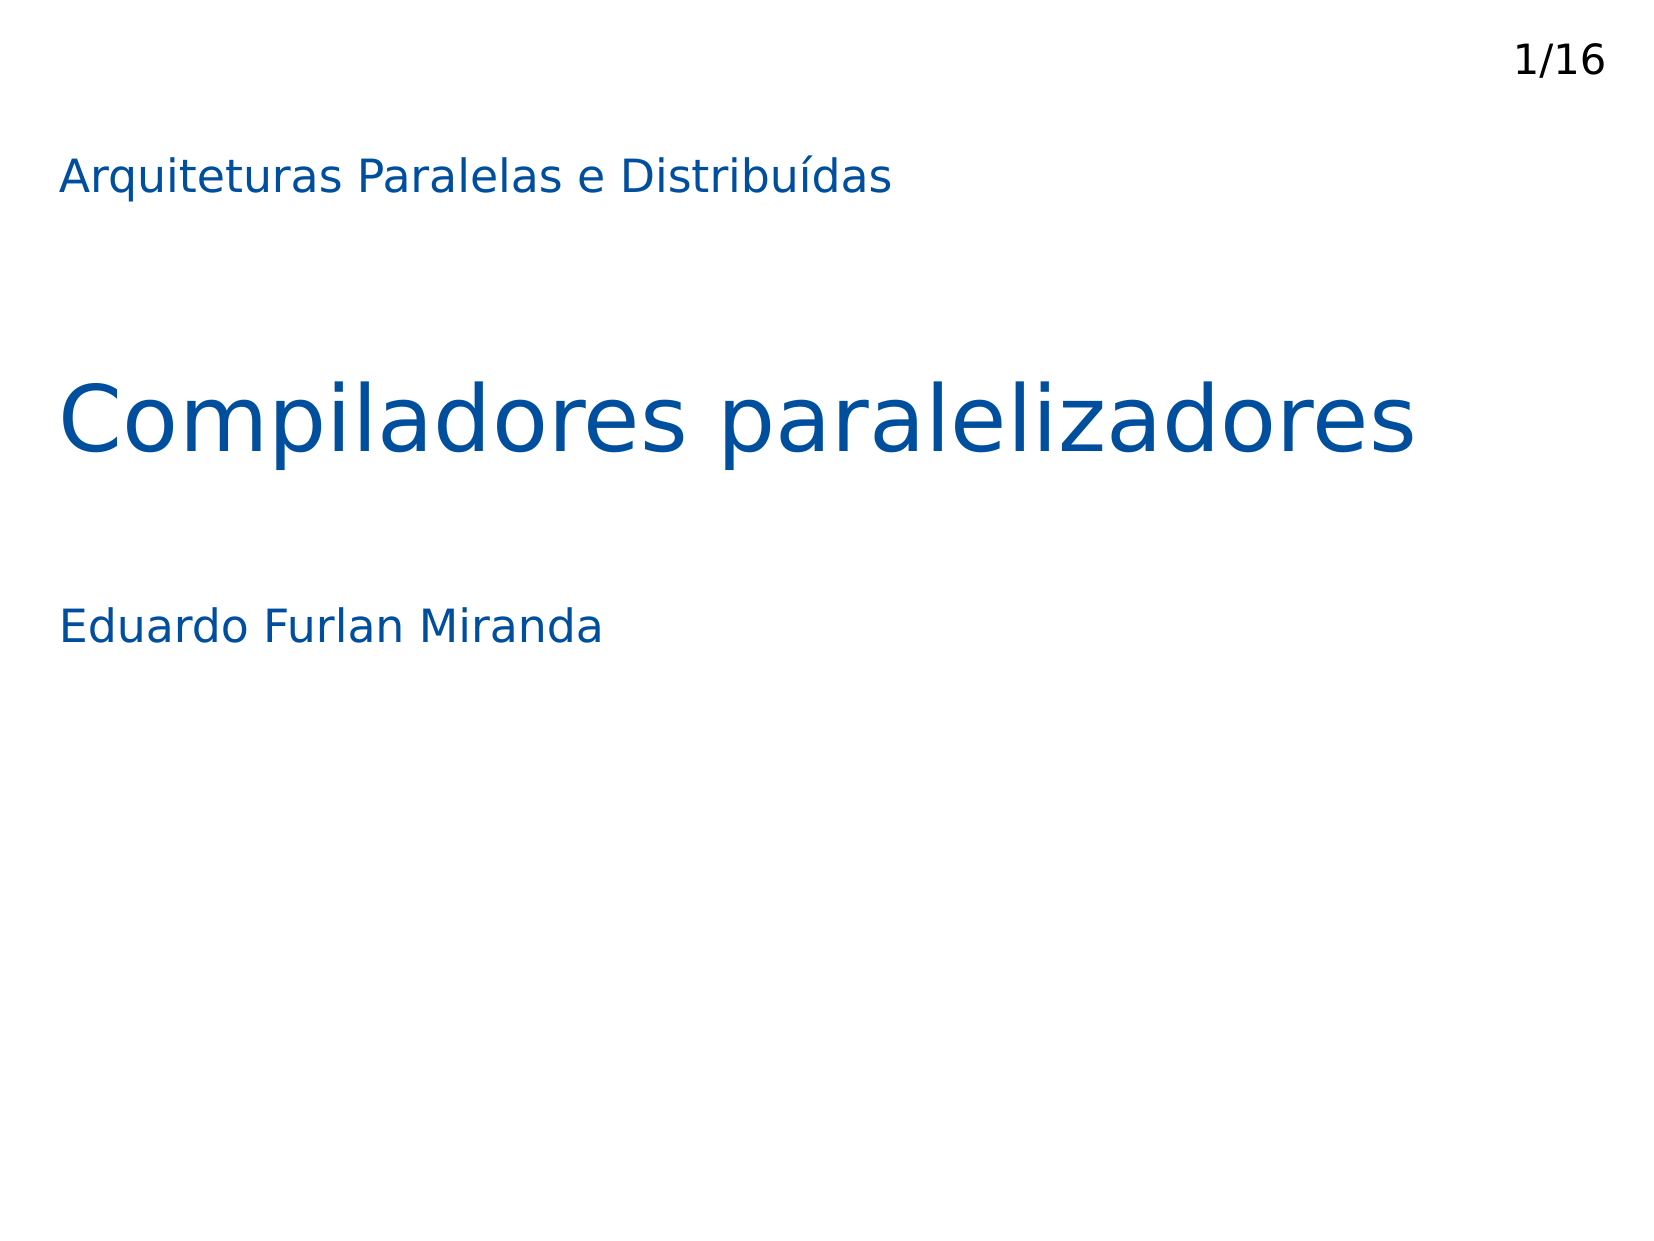

1
# Arquiteturas Paralelas e Distribuídas
Compiladores paralelizadores
Eduardo Furlan Miranda